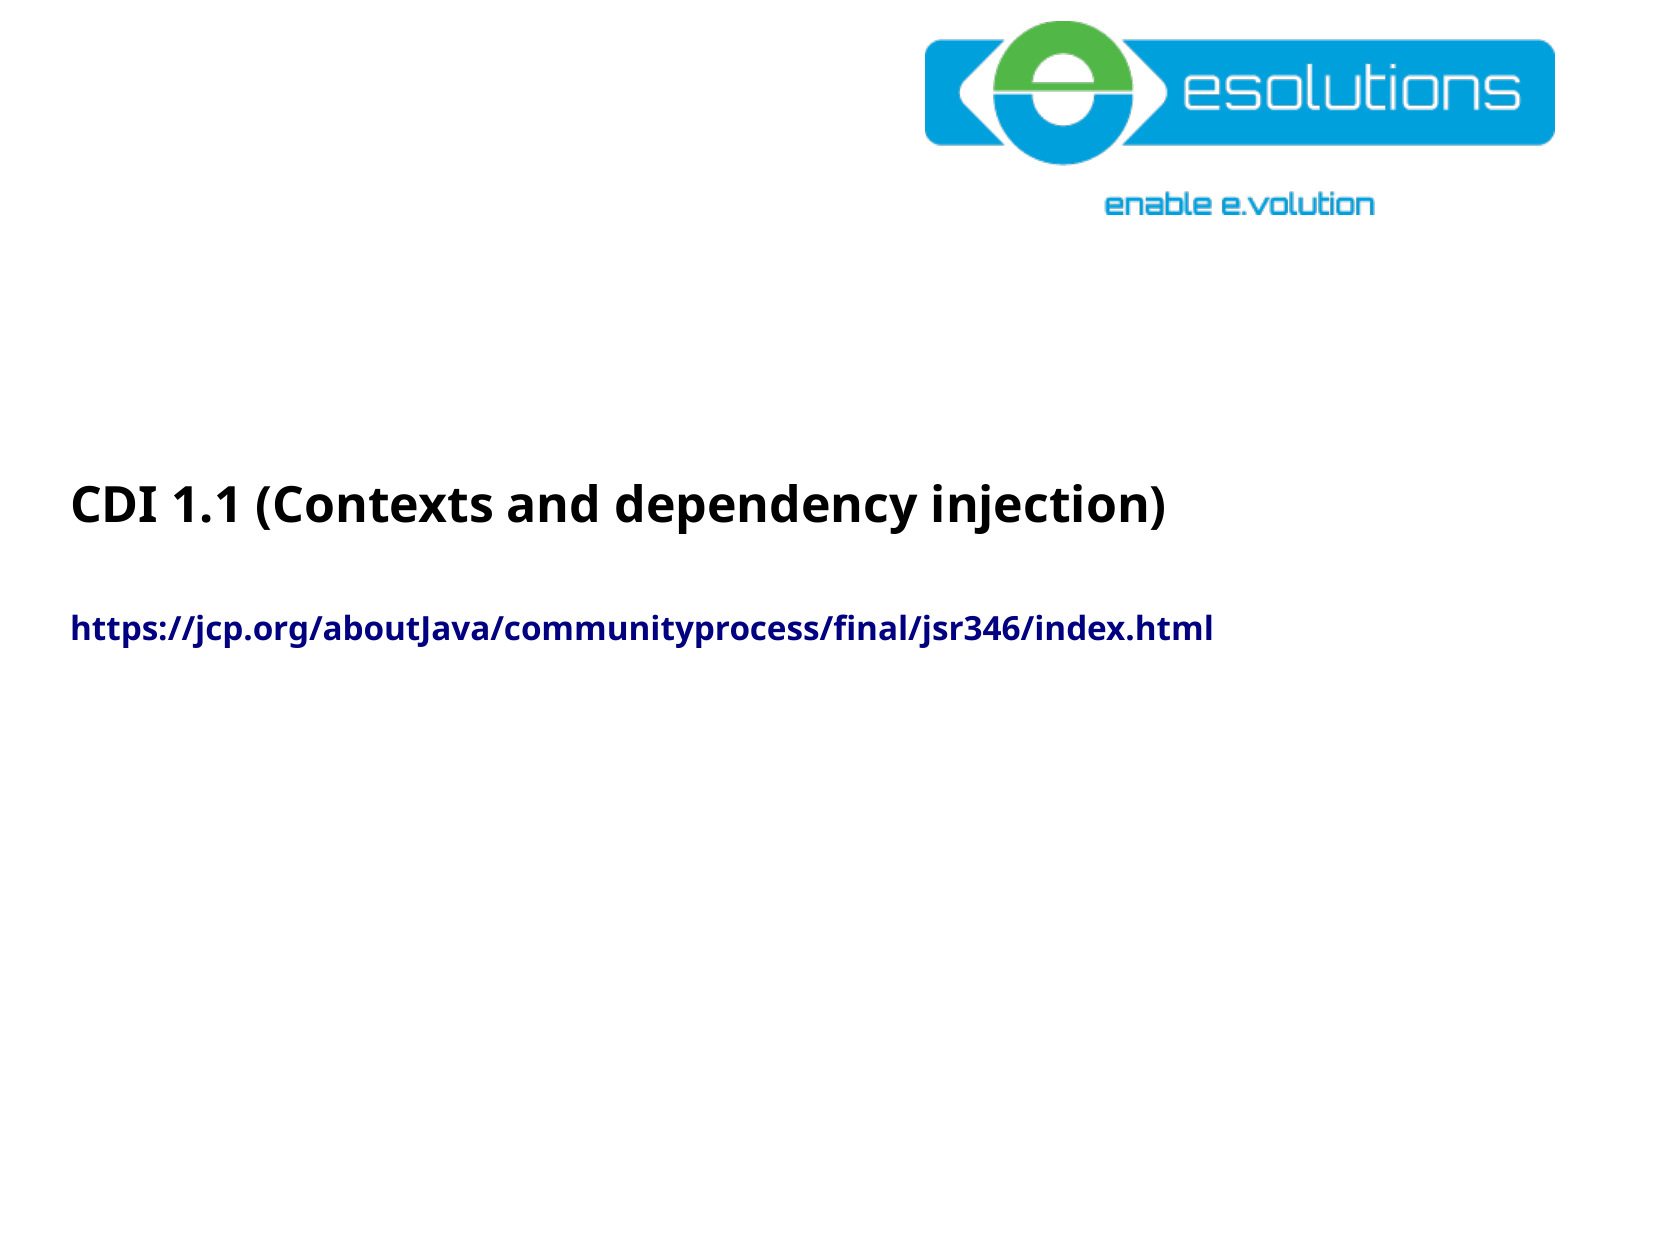

#
CDI 1.1 (Contexts and dependency injection)
https://jcp.org/aboutJava/communityprocess/final/jsr346/index.html